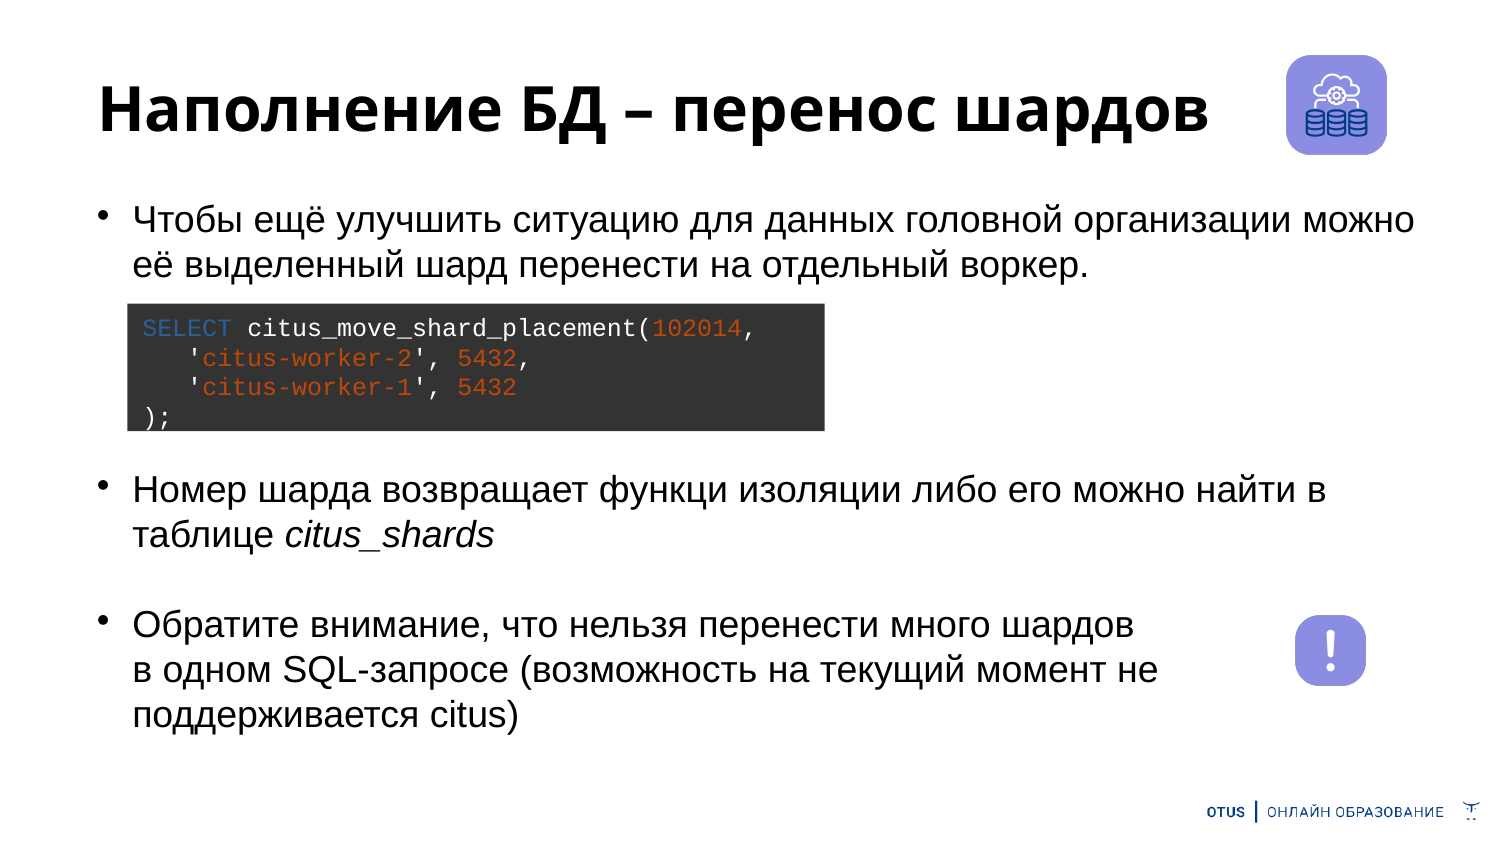

# Наполнение БД – перенос шардов
Чтобы ещё улучшить ситуацию для данных головной организации можно её выделенный шард перенести на отдельный воркер.
Номер шарда возвращает функци изоляции либо его можно найти в таблице citus_shards
Обратите внимание, что нельзя перенести много шардов
в одном SQL-запросе (возможность на текущий момент не поддерживается citus)
SELECT citus_move_shard_placement(102014,
 'citus-worker-2', 5432,
 'citus-worker-1', 5432
);